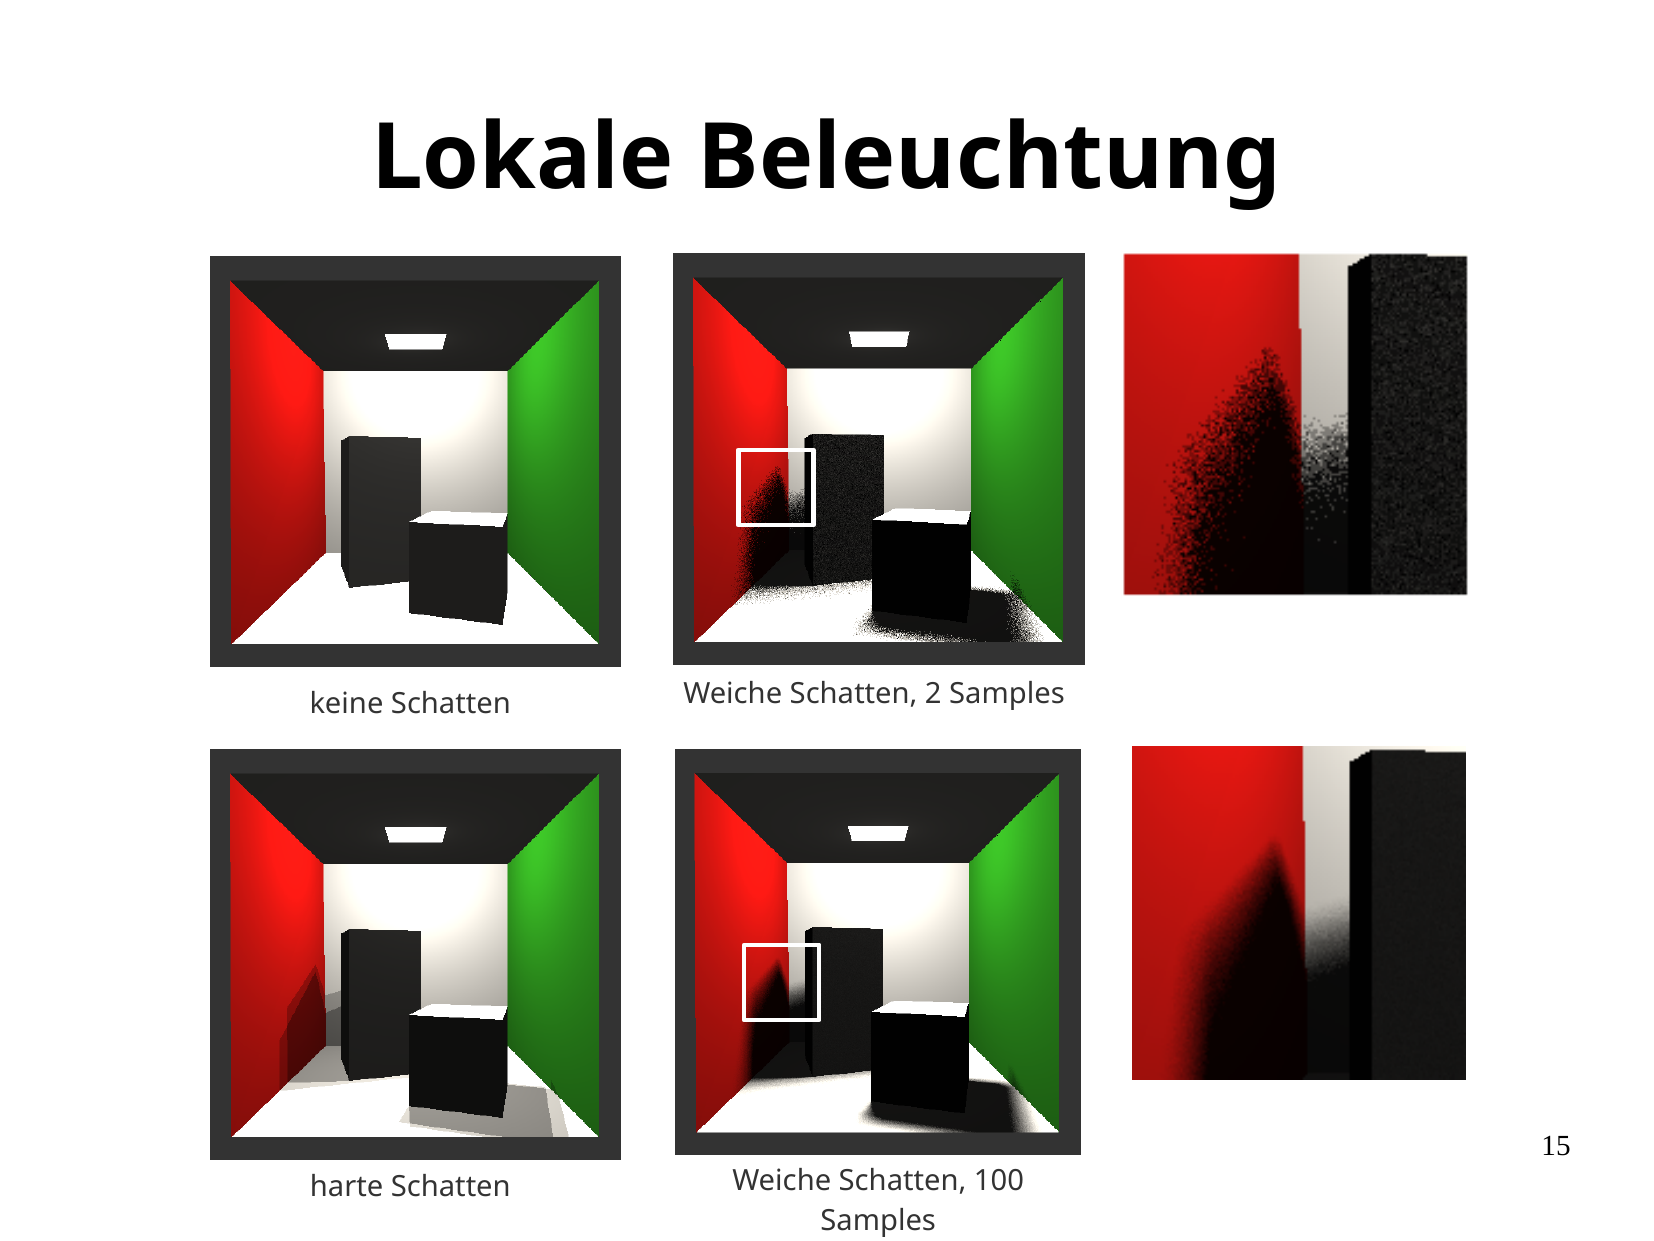

# Lokale Beleuchtung
Weiche Schatten, 2 Samples
keine Schatten
15
Weiche Schatten, 100 Samples
harte Schatten